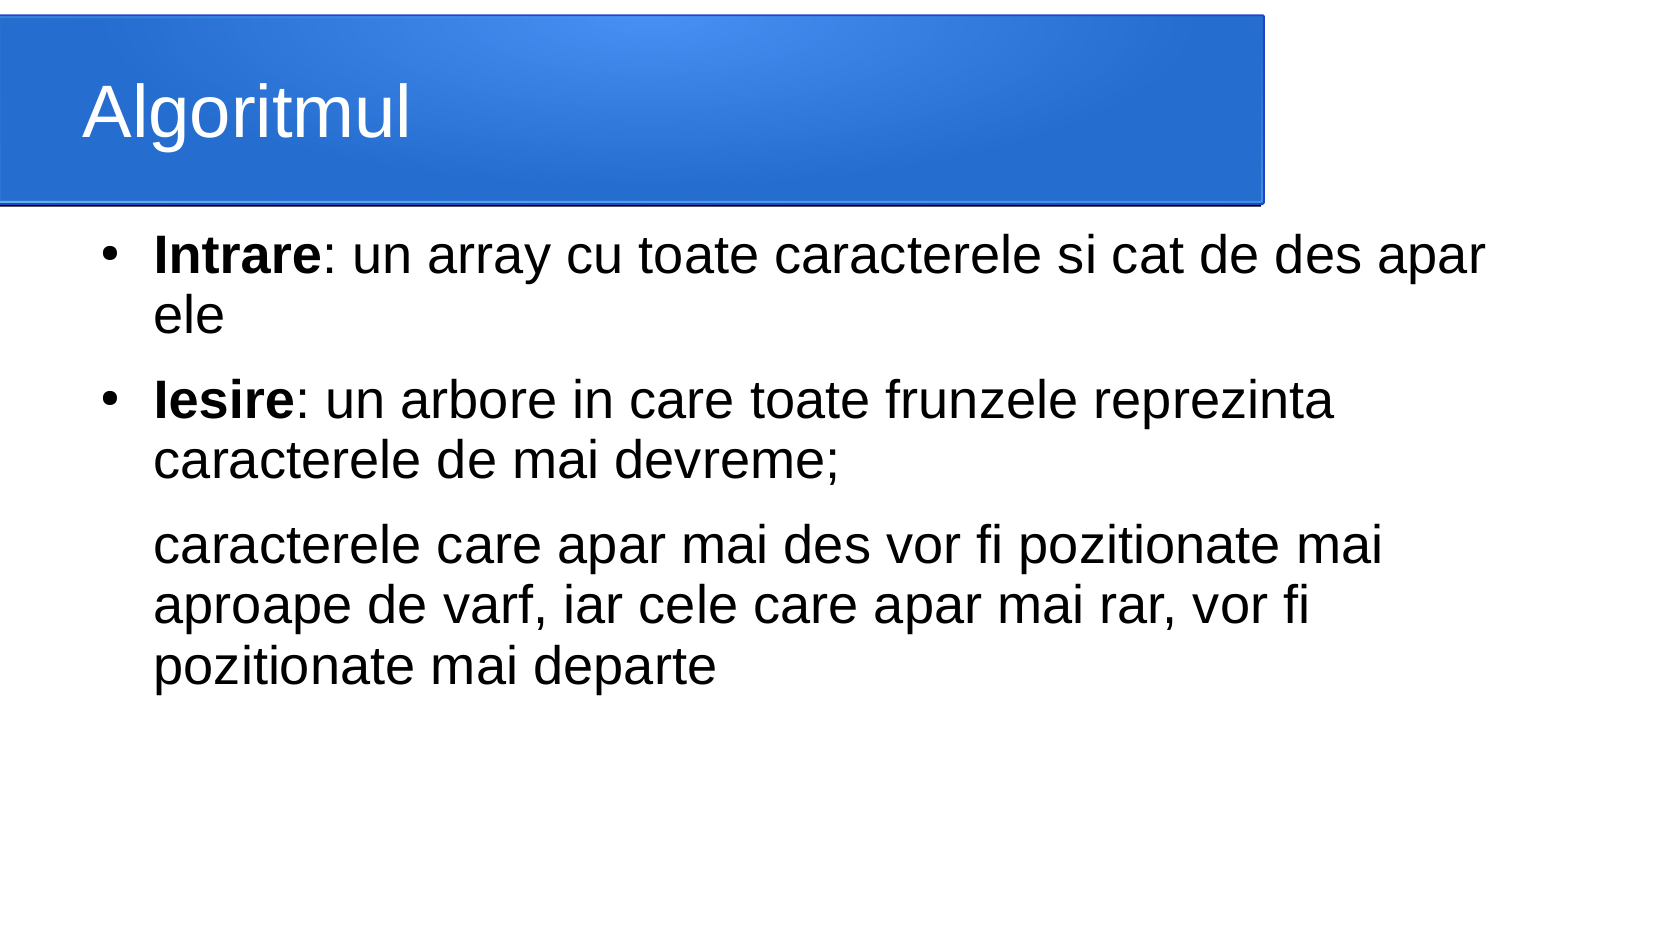

# Algoritmul
Intrare: un array cu toate caracterele si cat de des apar ele
Iesire: un arbore in care toate frunzele reprezinta caracterele de mai devreme;
caracterele care apar mai des vor fi pozitionate mai aproape de varf, iar cele care apar mai rar, vor fi pozitionate mai departe